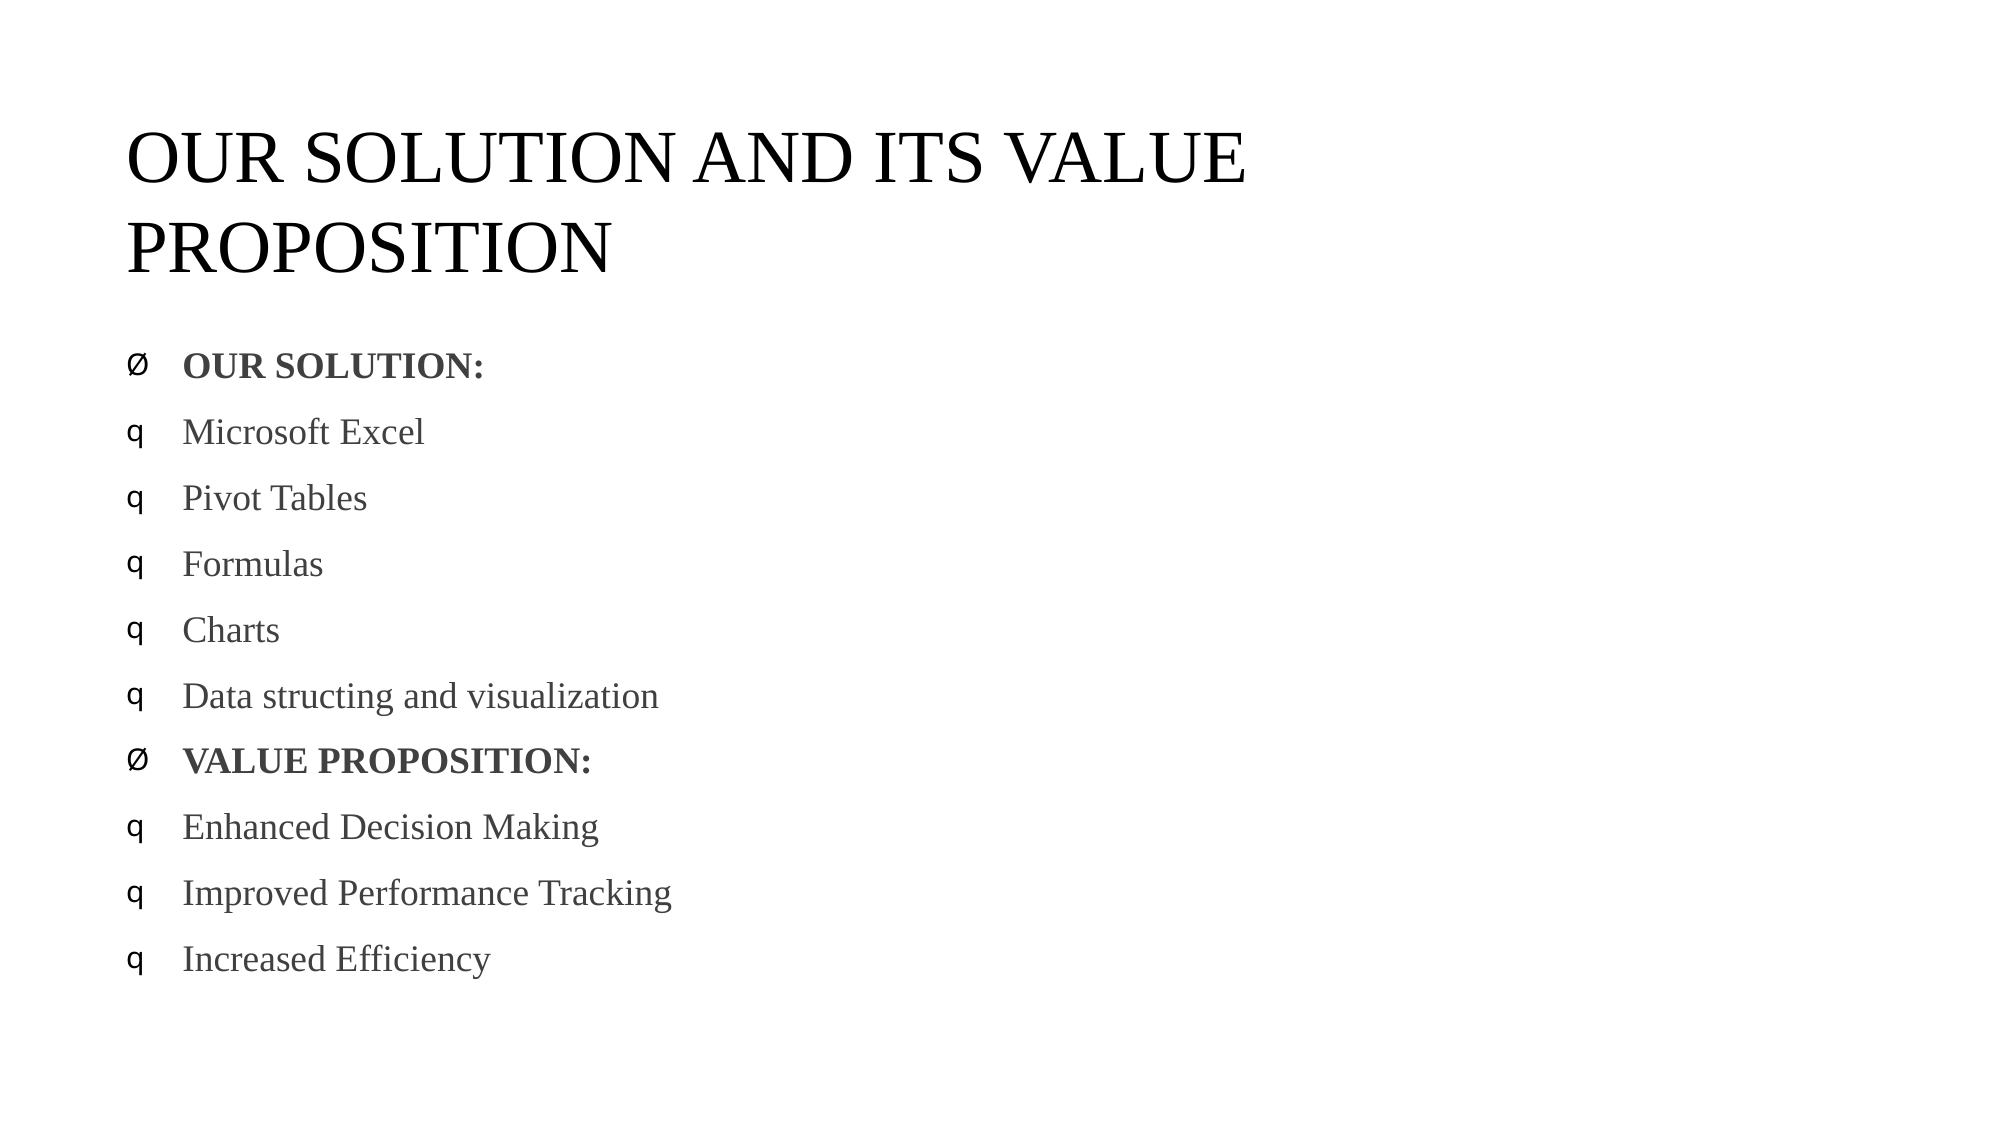

# OUR SOLUTION AND ITS VALUE PROPOSITION
OUR SOLUTION:
Microsoft Excel
Pivot Tables
Formulas
Charts
Data structing and visualization
VALUE PROPOSITION:
Enhanced Decision Making
Improved Performance Tracking
Increased Efficiency